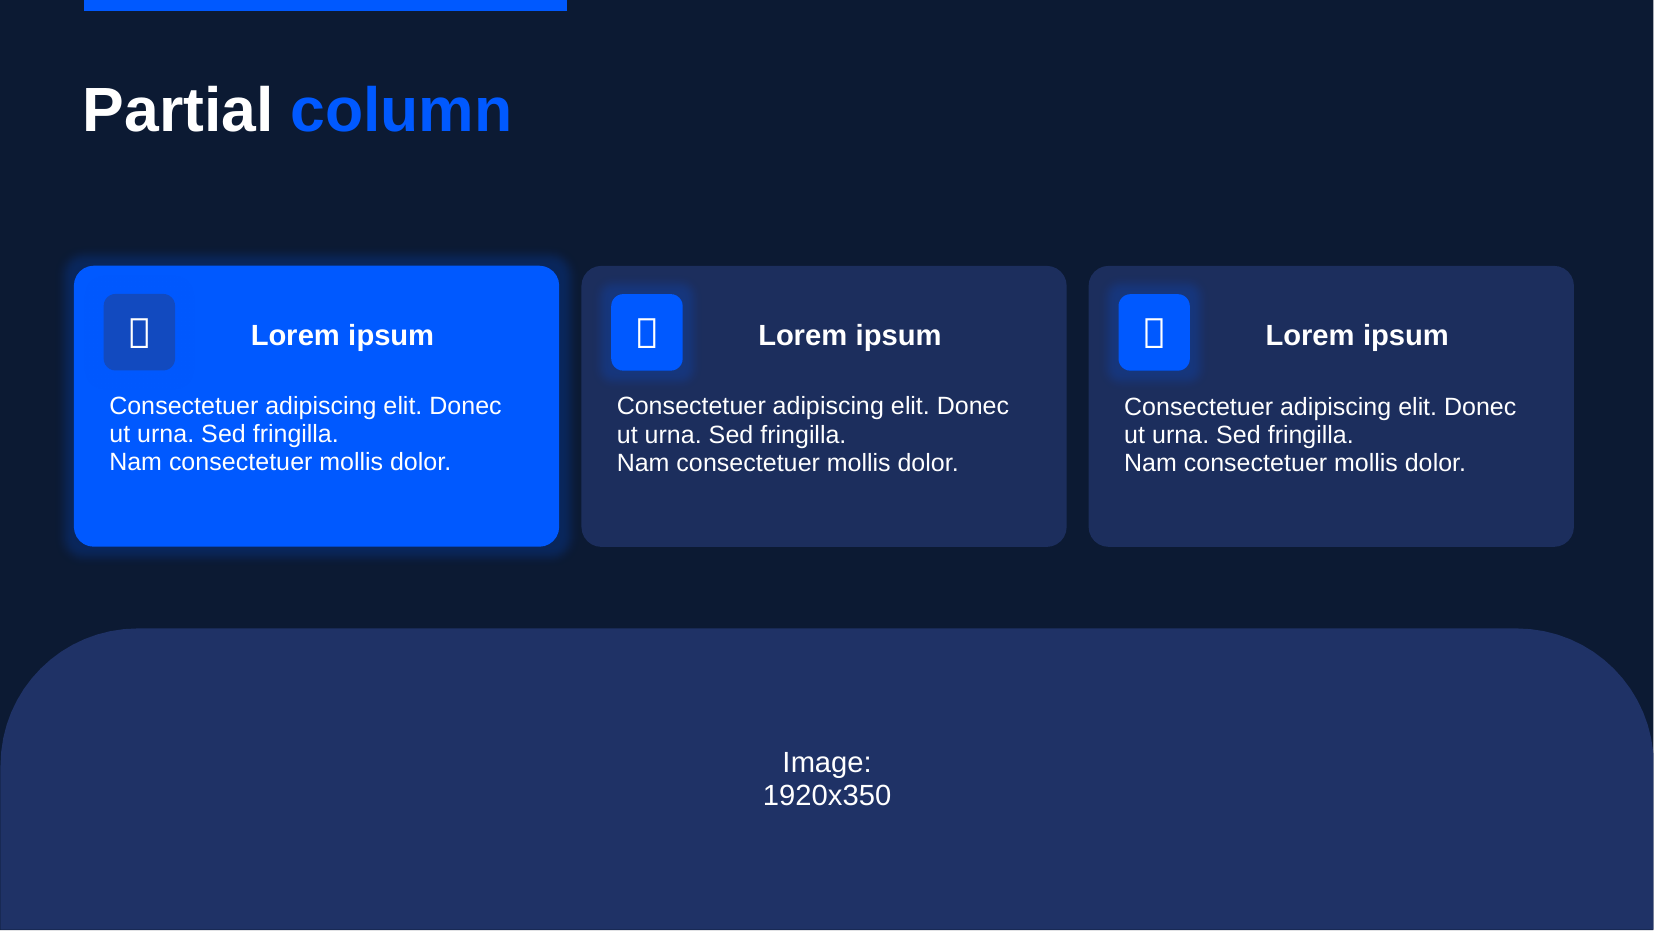

# Partial column



Lorem ipsum
Lorem ipsum
Lorem ipsum
Consectetuer adipiscing elit. Donec ut urna. Sed fringilla.
Nam consectetuer mollis dolor.
Consectetuer adipiscing elit. Donec ut urna. Sed fringilla.
Nam consectetuer mollis dolor.
Consectetuer adipiscing elit. Donec ut urna. Sed fringilla.
Nam consectetuer mollis dolor.
Image:
1920x350